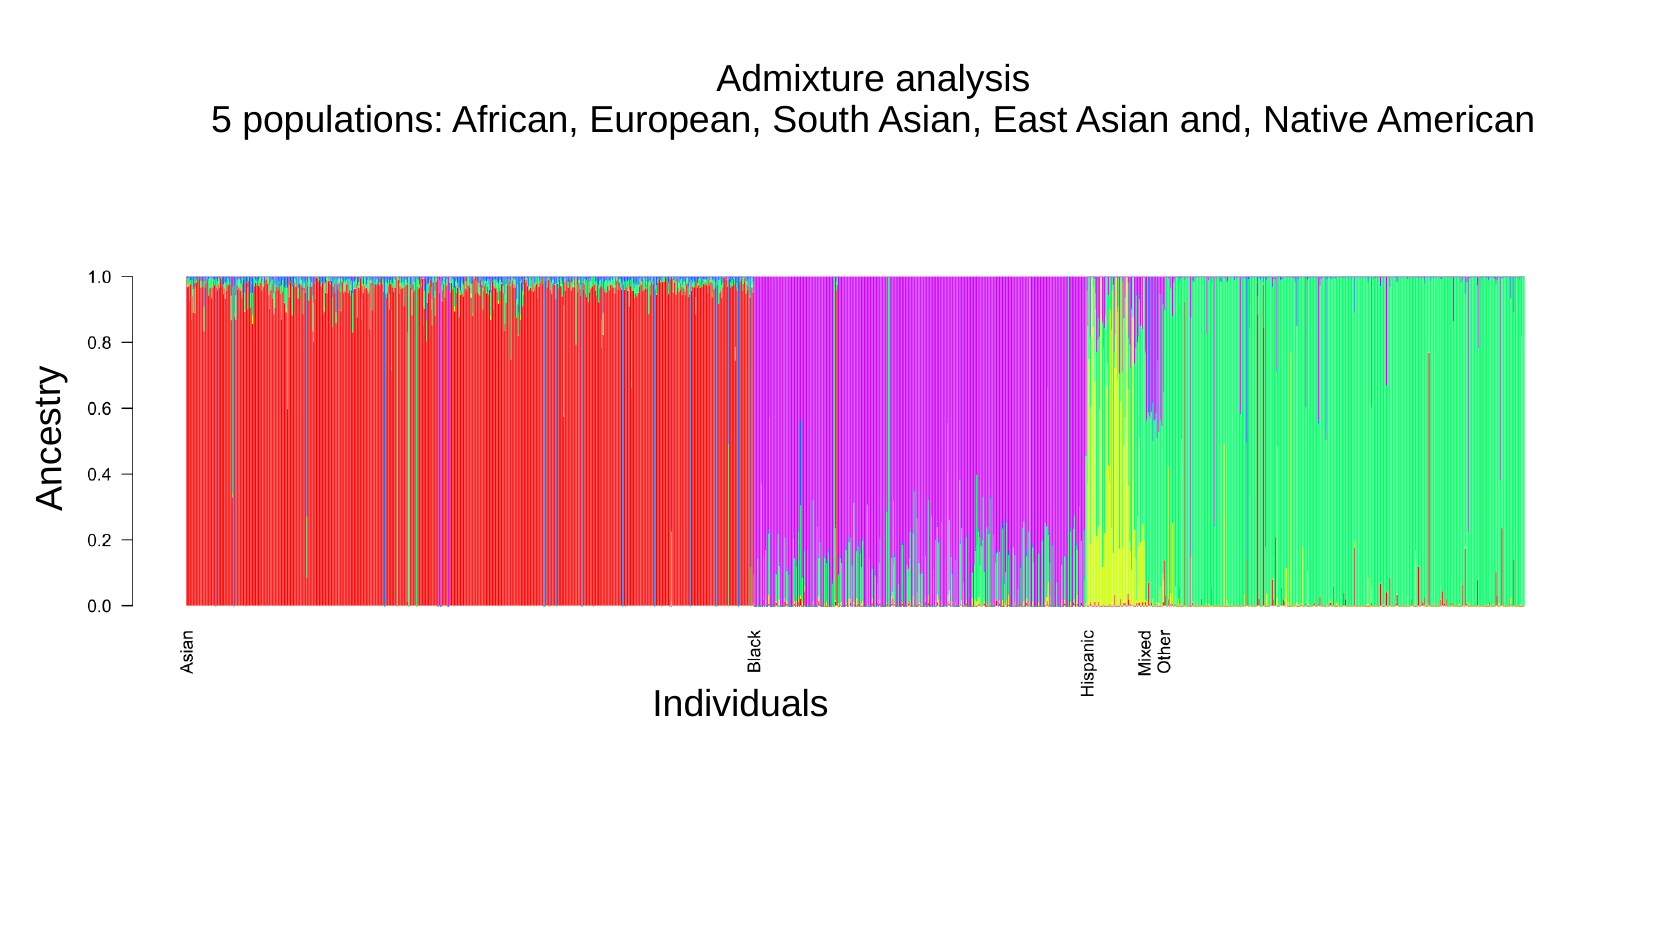

Admixture analysis
5 populations: African, European, South Asian, East Asian and, Native American
Ancestry
Individuals